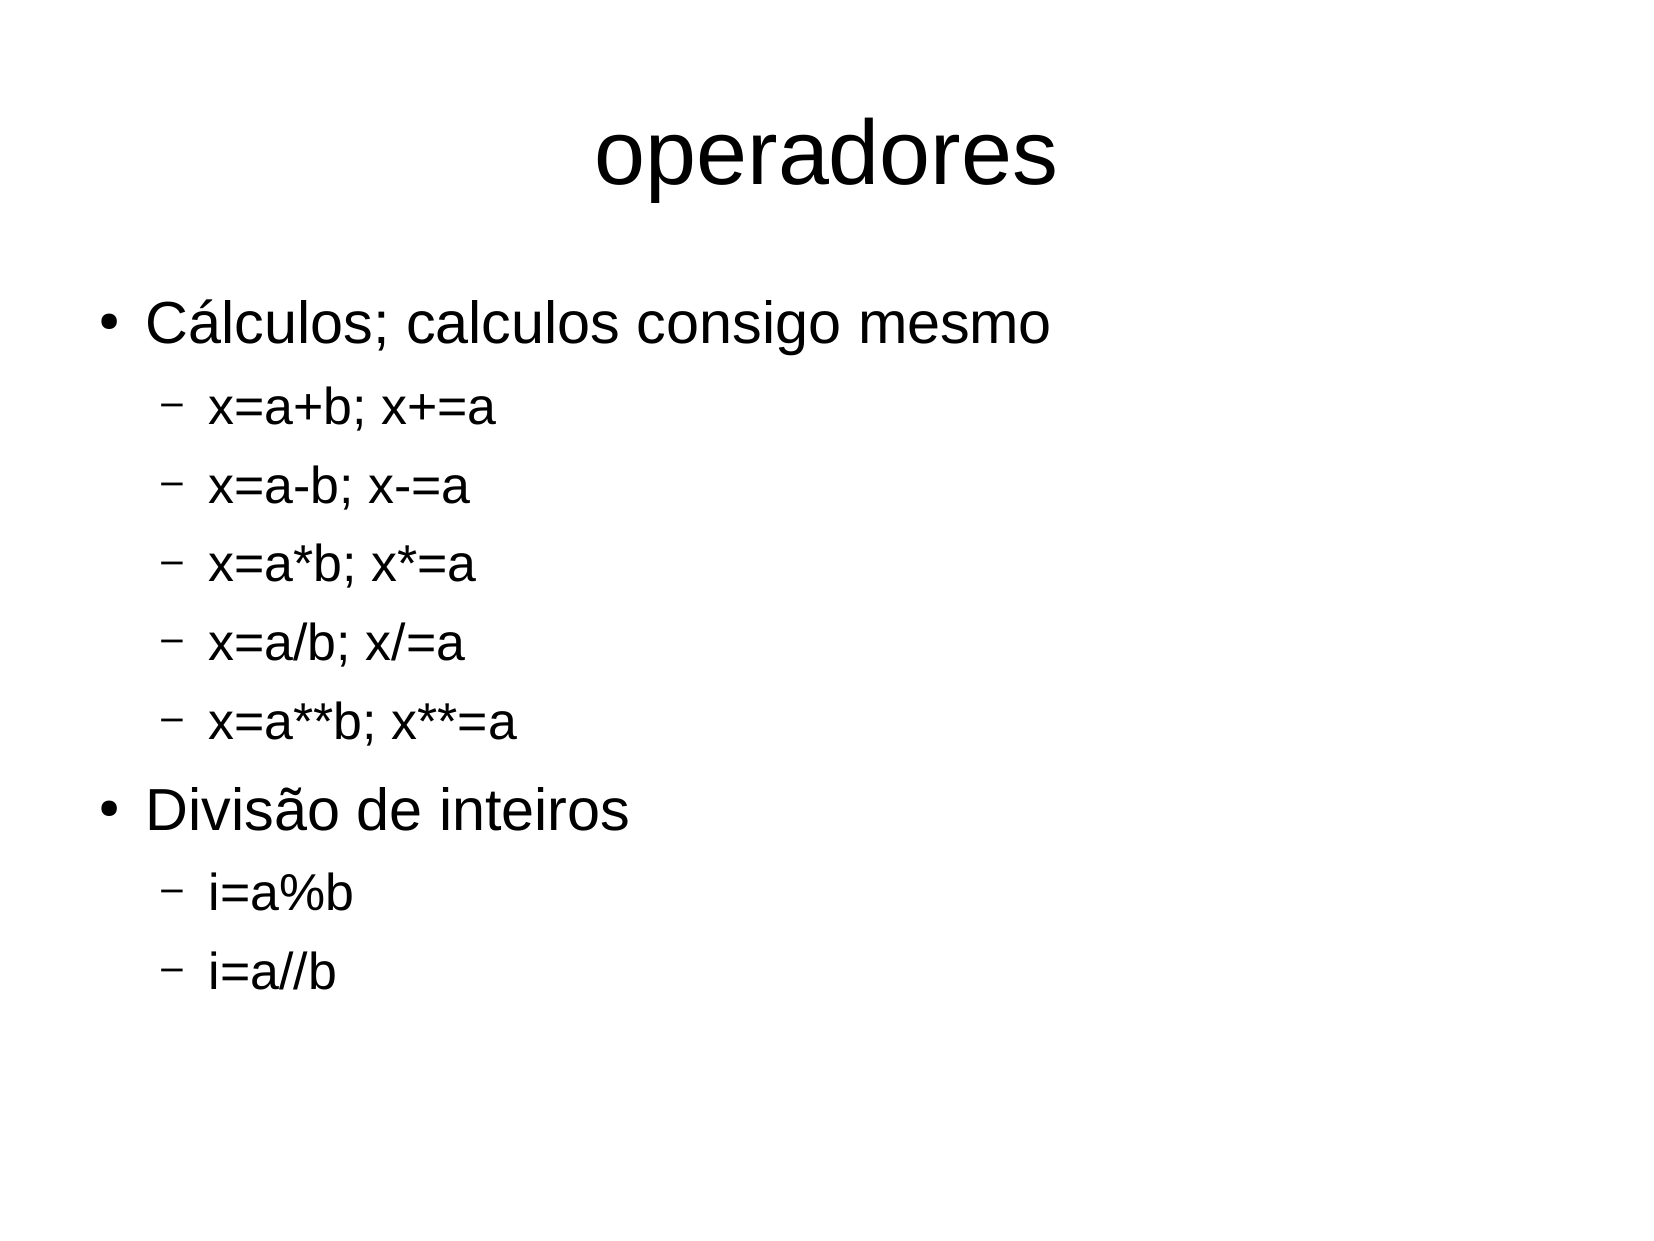

# operadores
Cálculos; calculos consigo mesmo
x=a+b; x+=a
x=a-b; x-=a
x=a*b; x*=a
x=a/b; x/=a
x=a**b; x**=a
Divisão de inteiros
i=a%b
i=a//b